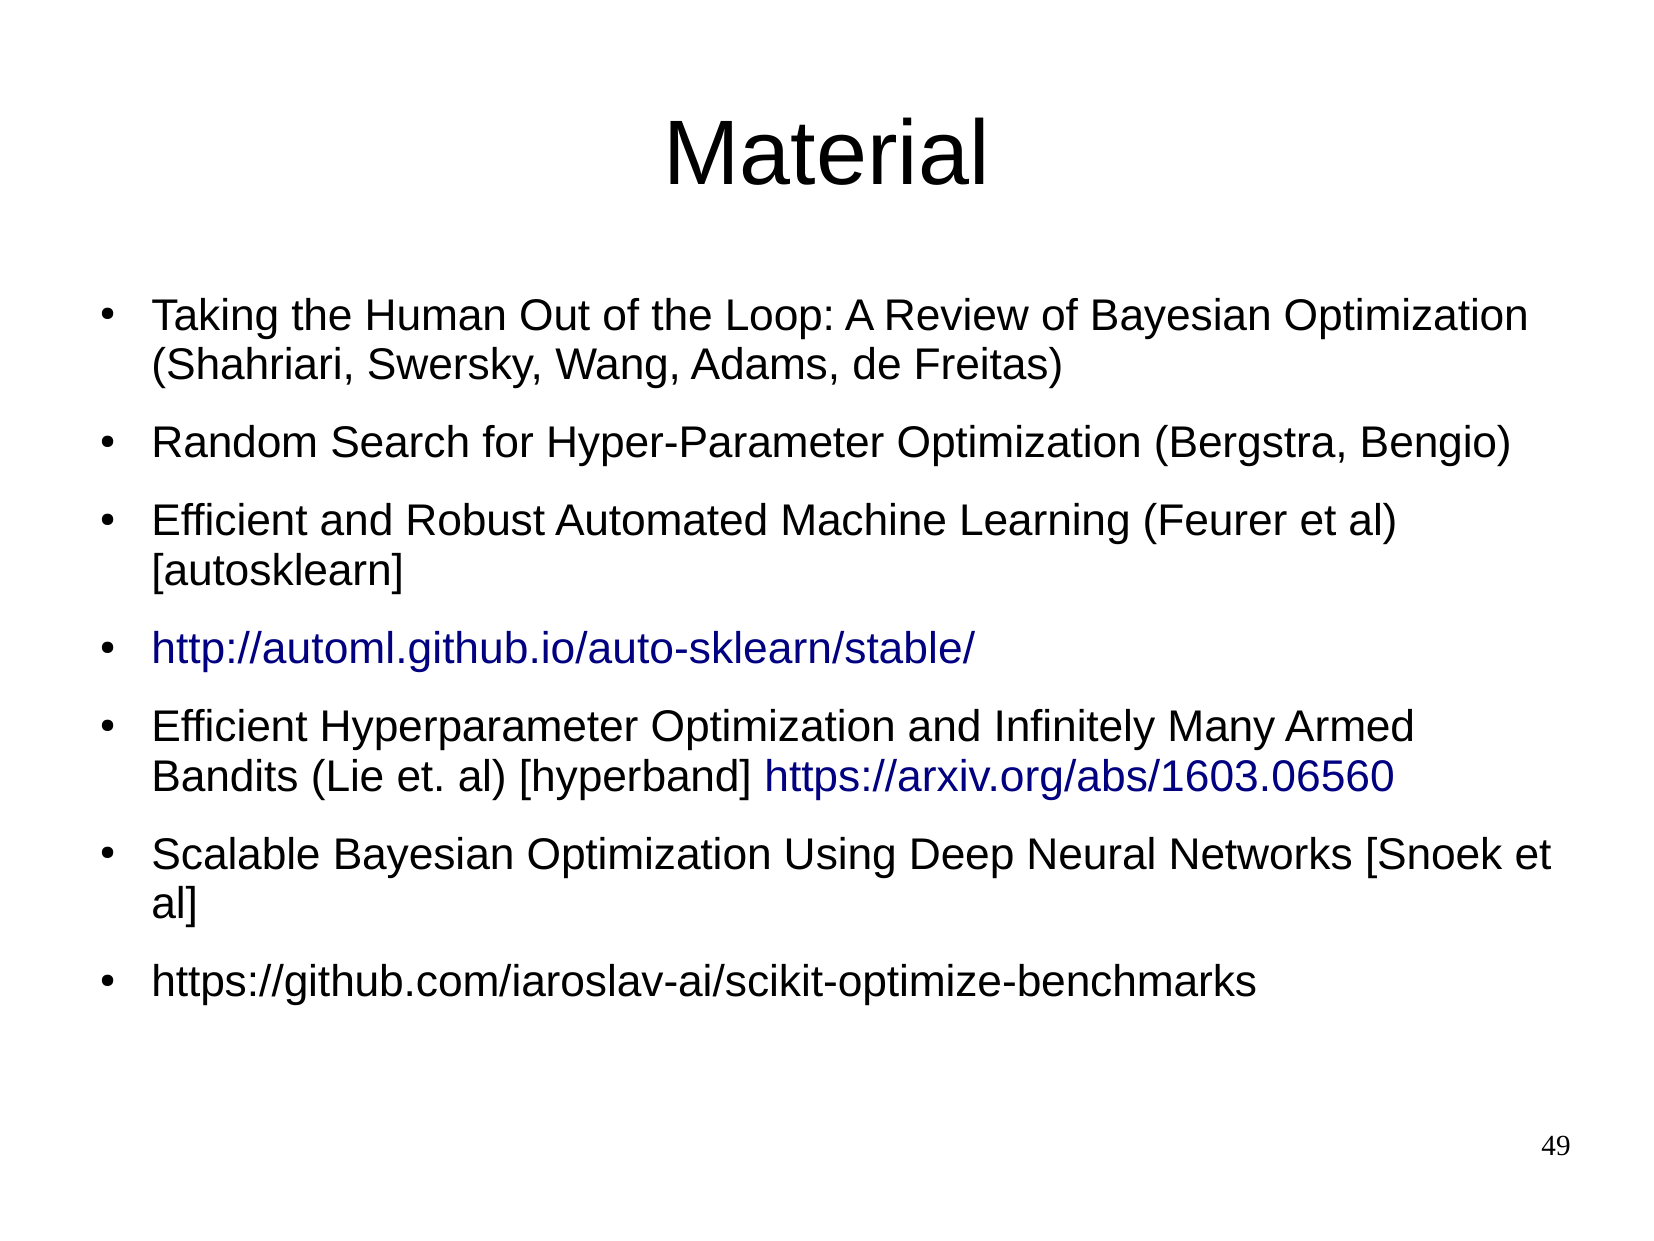

# Material
Taking the Human Out of the Loop: A Review of Bayesian Optimization (Shahriari, Swersky, Wang, Adams, de Freitas)
Random Search for Hyper-Parameter Optimization (Bergstra, Bengio)
Efficient and Robust Automated Machine Learning (Feurer et al) [autosklearn]
http://automl.github.io/auto-sklearn/stable/
Efficient Hyperparameter Optimization and Infinitely Many Armed Bandits (Lie et. al) [hyperband] https://arxiv.org/abs/1603.06560
Scalable Bayesian Optimization Using Deep Neural Networks [Snoek et al]
https://github.com/iaroslav-ai/scikit-optimize-benchmarks
49